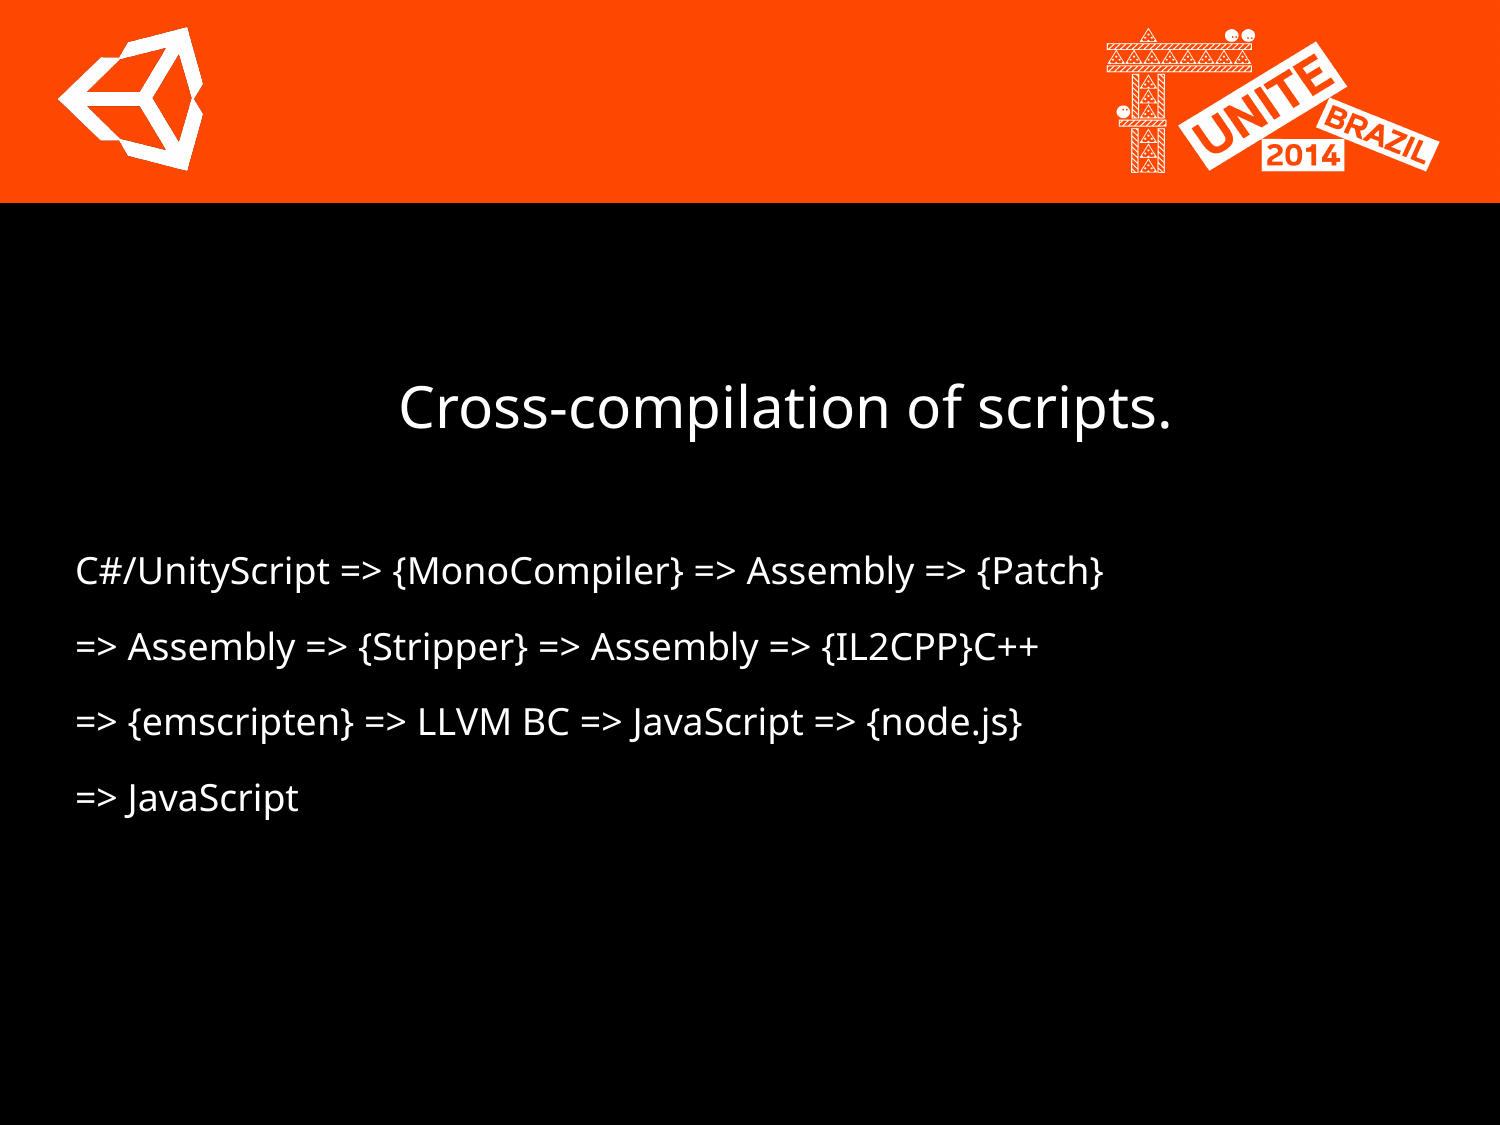

# Cross-compilation of scripts.
C#/UnityScript => {MonoCompiler} => Assembly => {Patch}
=> Assembly => {Stripper} => Assembly => {IL2CPP}C++
=> {emscripten} => LLVM BC => JavaScript => {node.js}
=> JavaScript